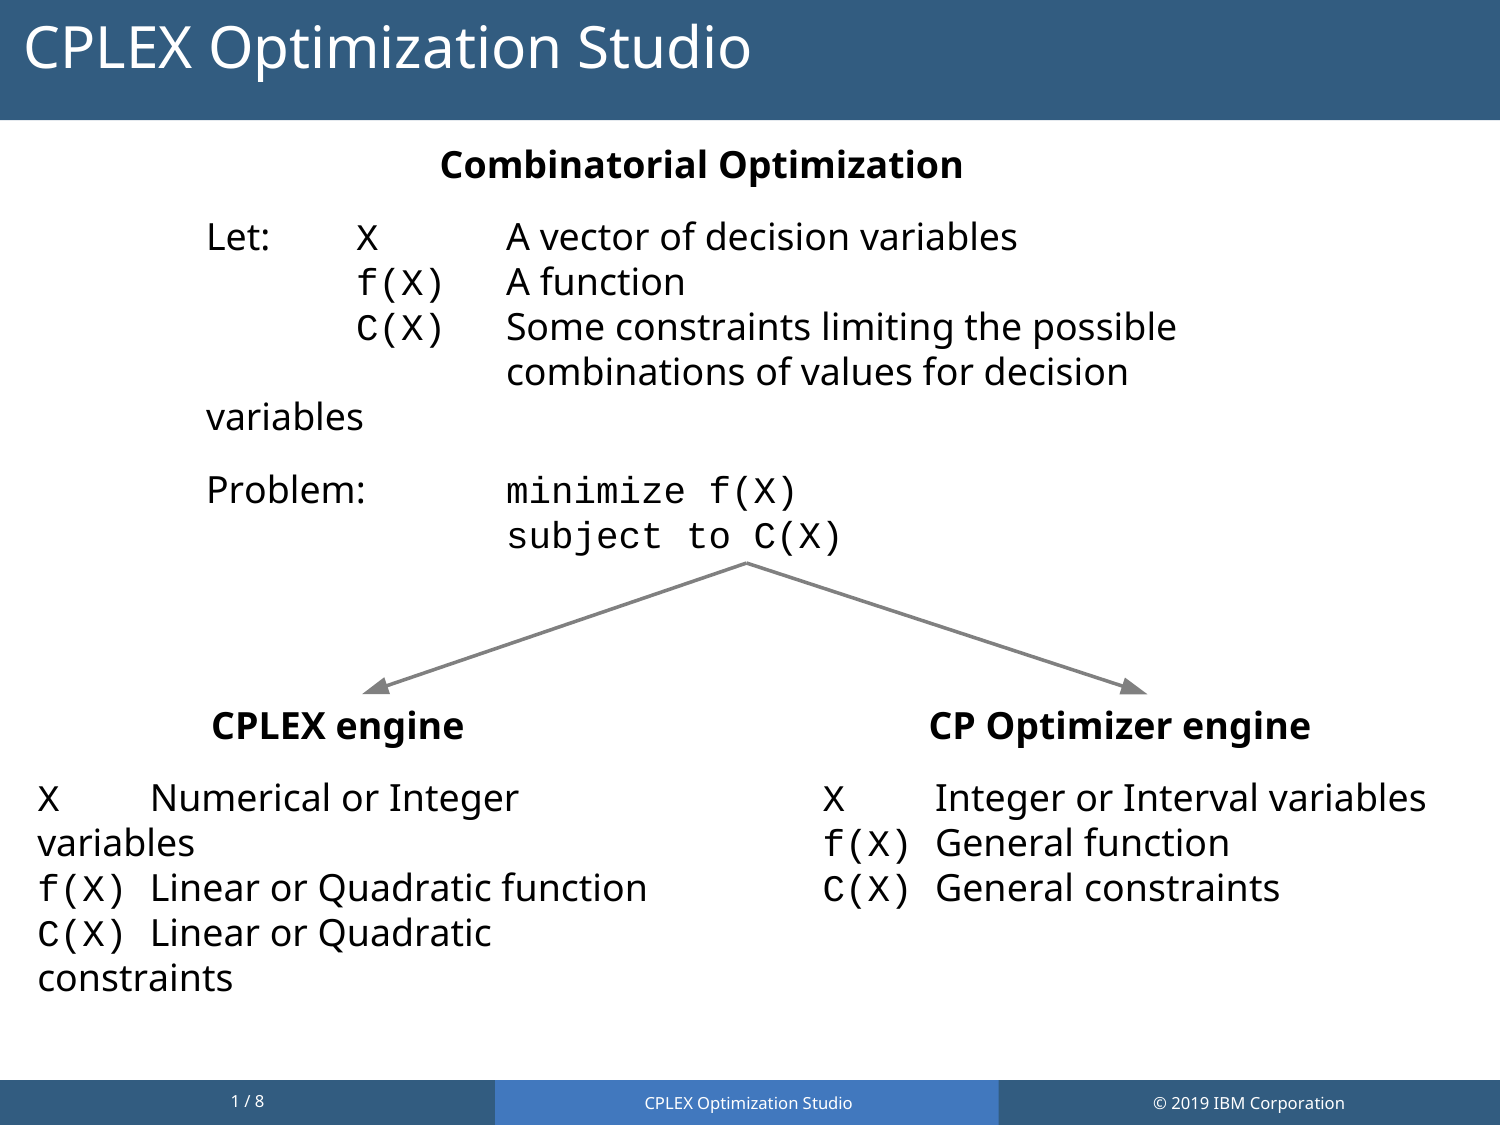

# CPLEX Optimization Studio
Combinatorial Optimization
Let:	X 	A vector of decision variables
	f(X) 	A function
	C(X) 	Some constraints limiting the possible
		combinations of values for decision variables
Problem: 	minimize f(X)
		subject to C(X)
CPLEX engine
X Numerical or Integer variables
f(X) Linear or Quadratic function
C(X) Linear or Quadratic constraints
CP Optimizer engine
X Integer or Interval variables
f(X) General function
C(X) General constraints